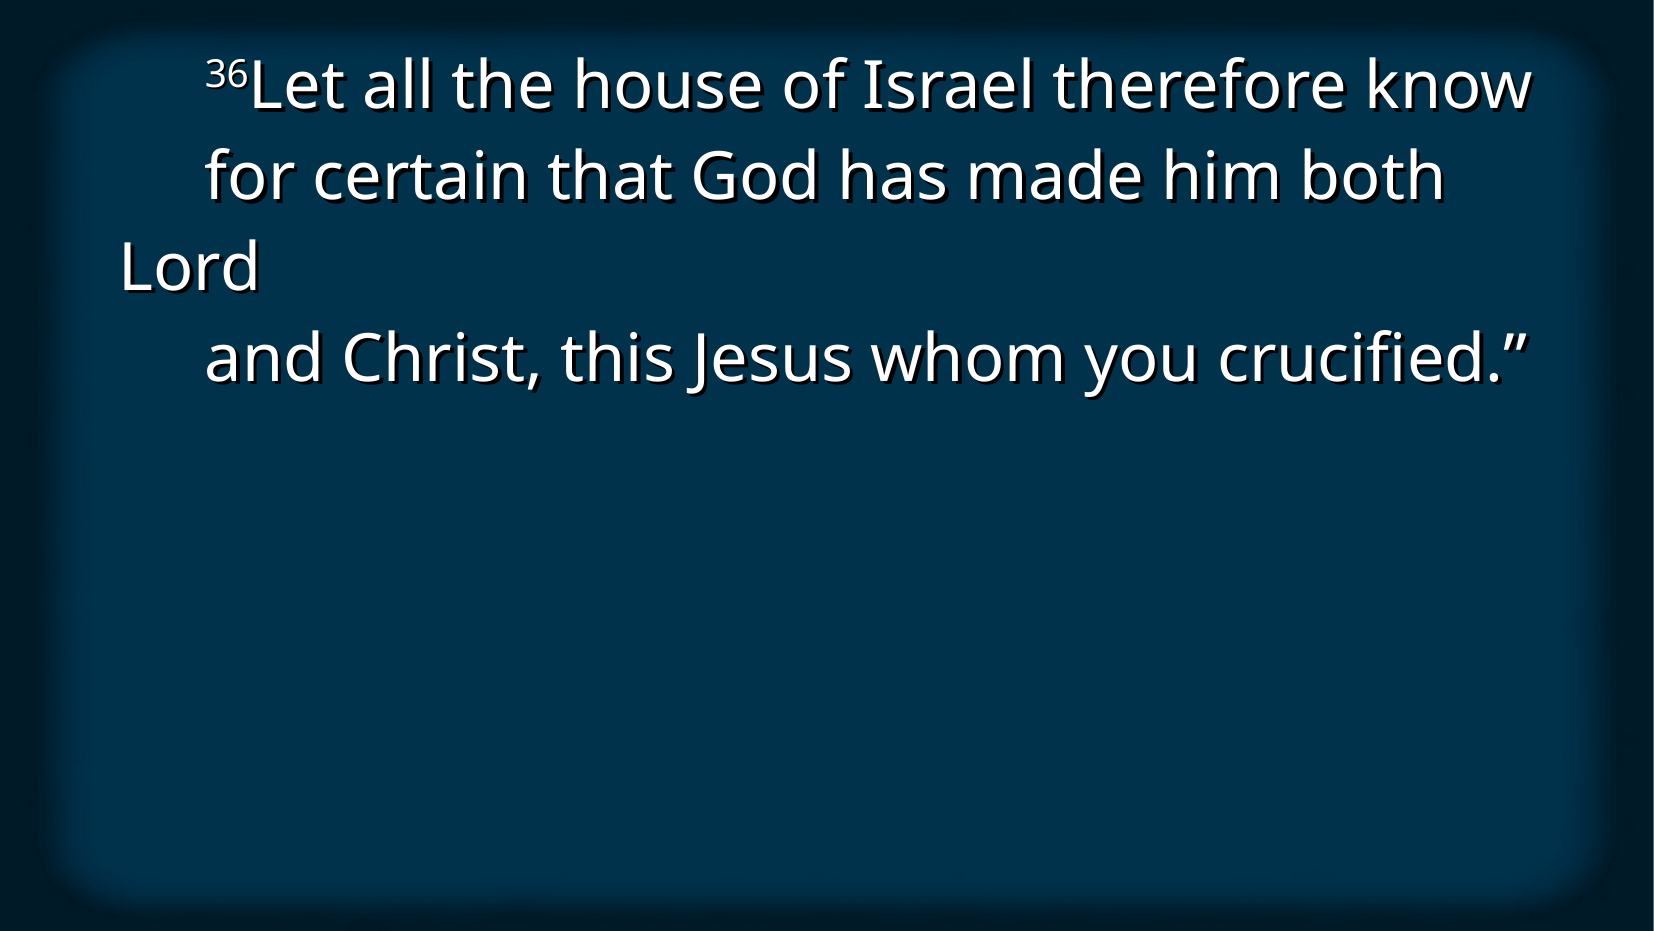

36Let all the house of Israel therefore know
 for certain that God has made him both Lord
 and Christ, this Jesus whom you crucified.”